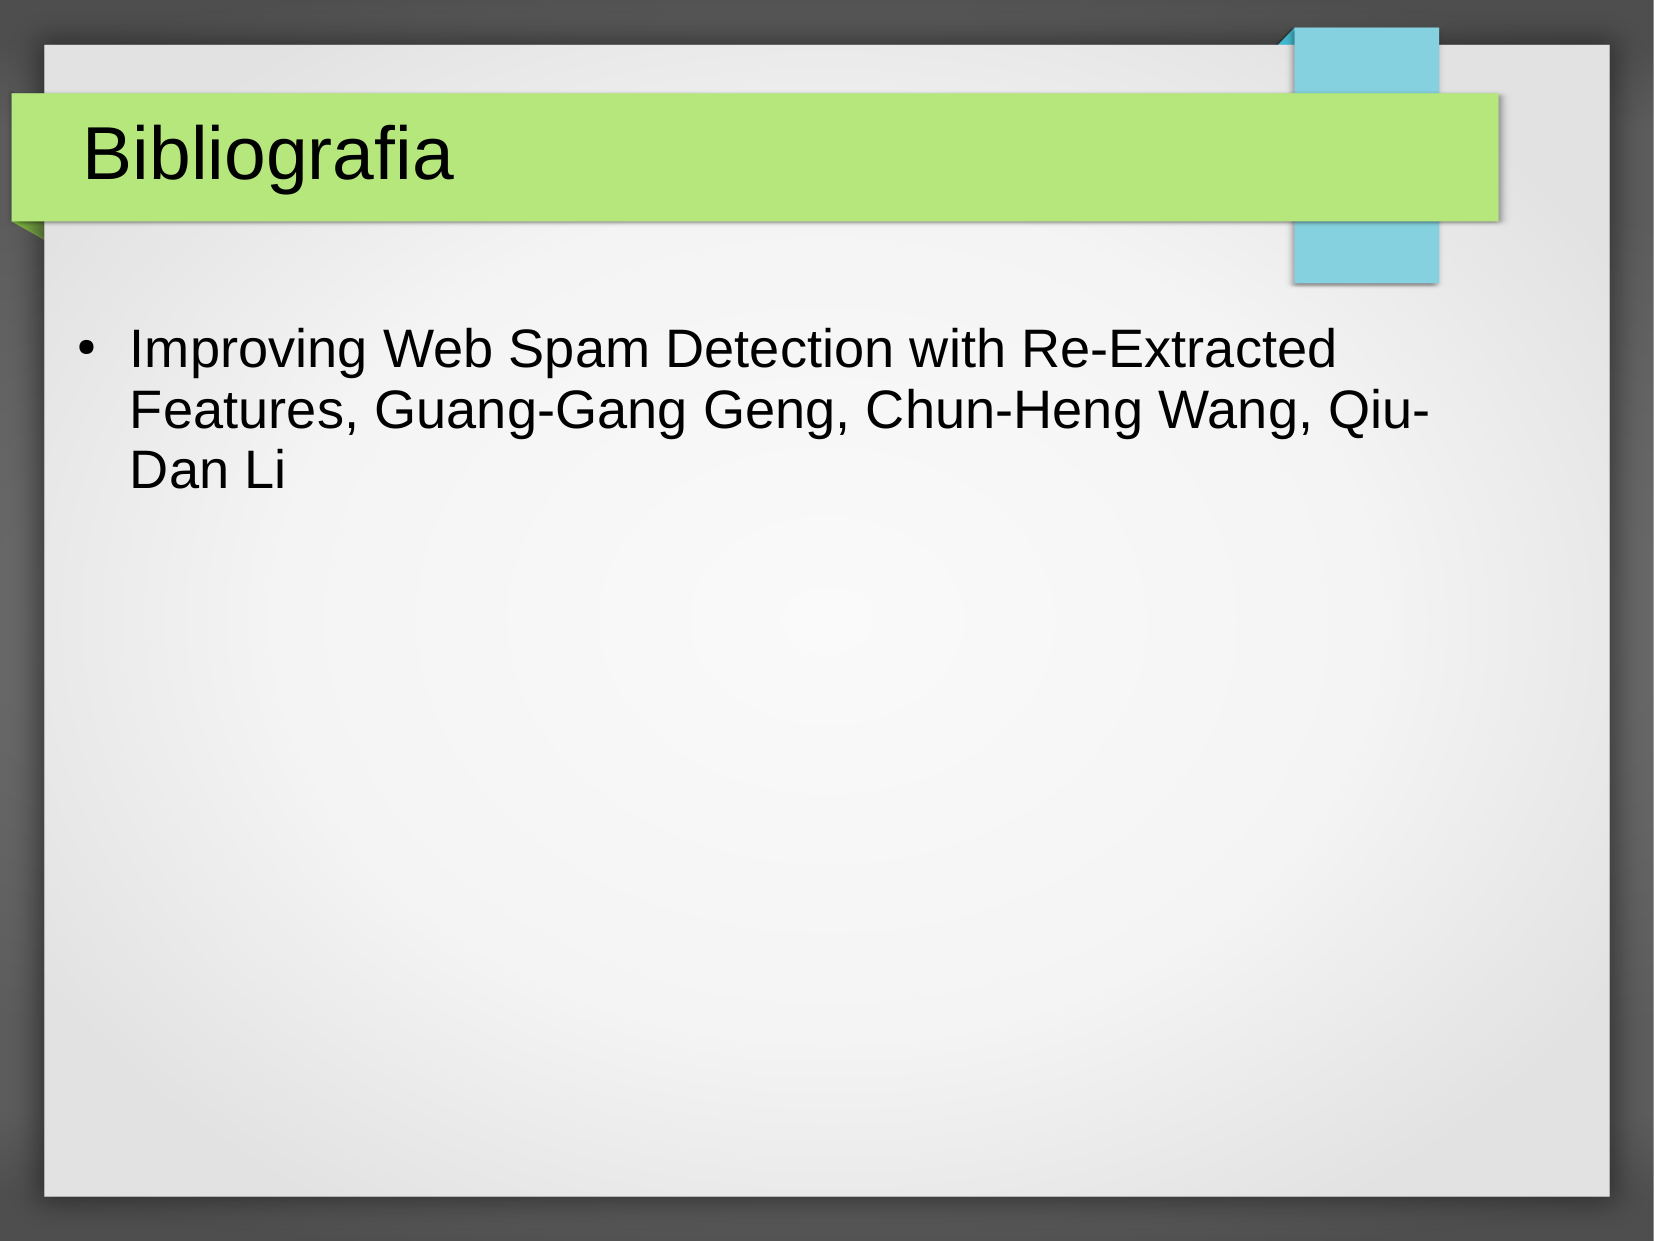

# Bibliografia
Improving Web Spam Detection with Re-Extracted Features, Guang-Gang Geng, Chun-Heng Wang, Qiu-Dan Li